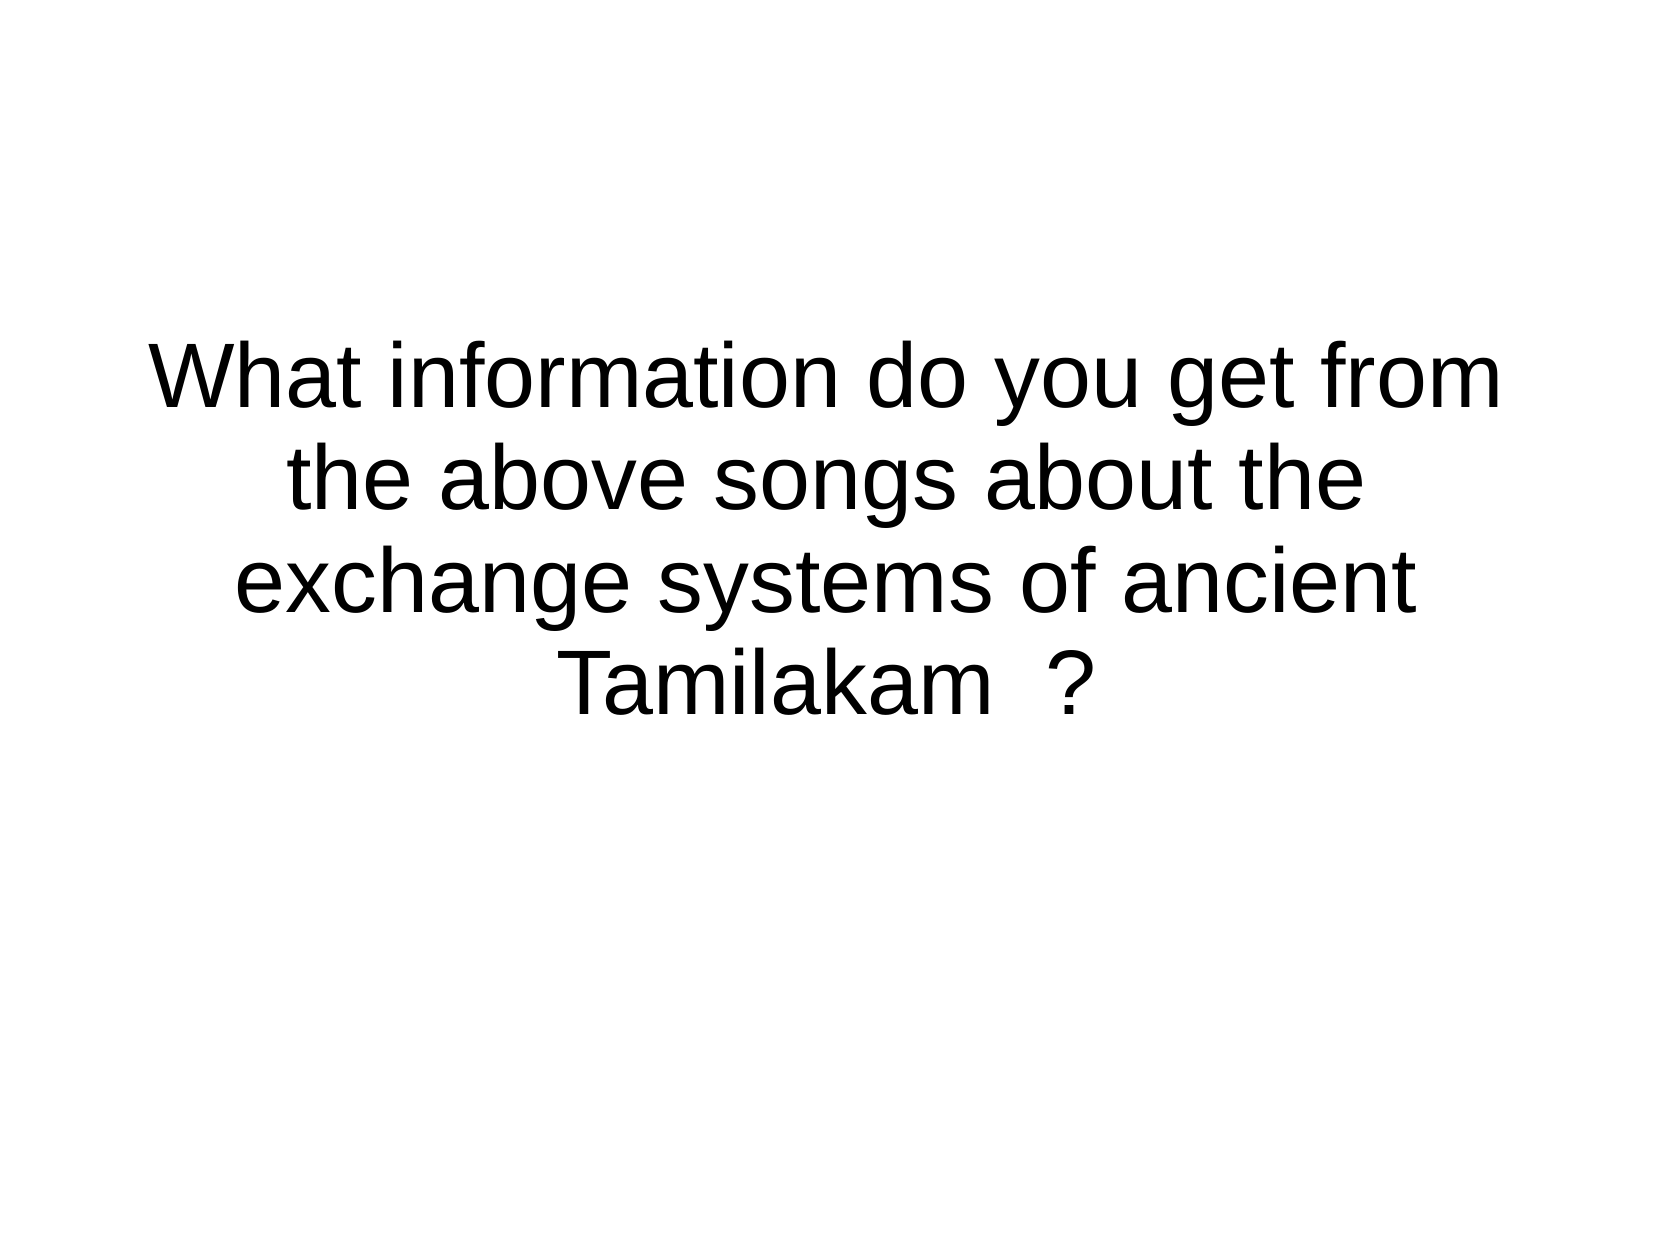

# What information do you get from the above songs about the exchange systems of ancient Tamilakam ?